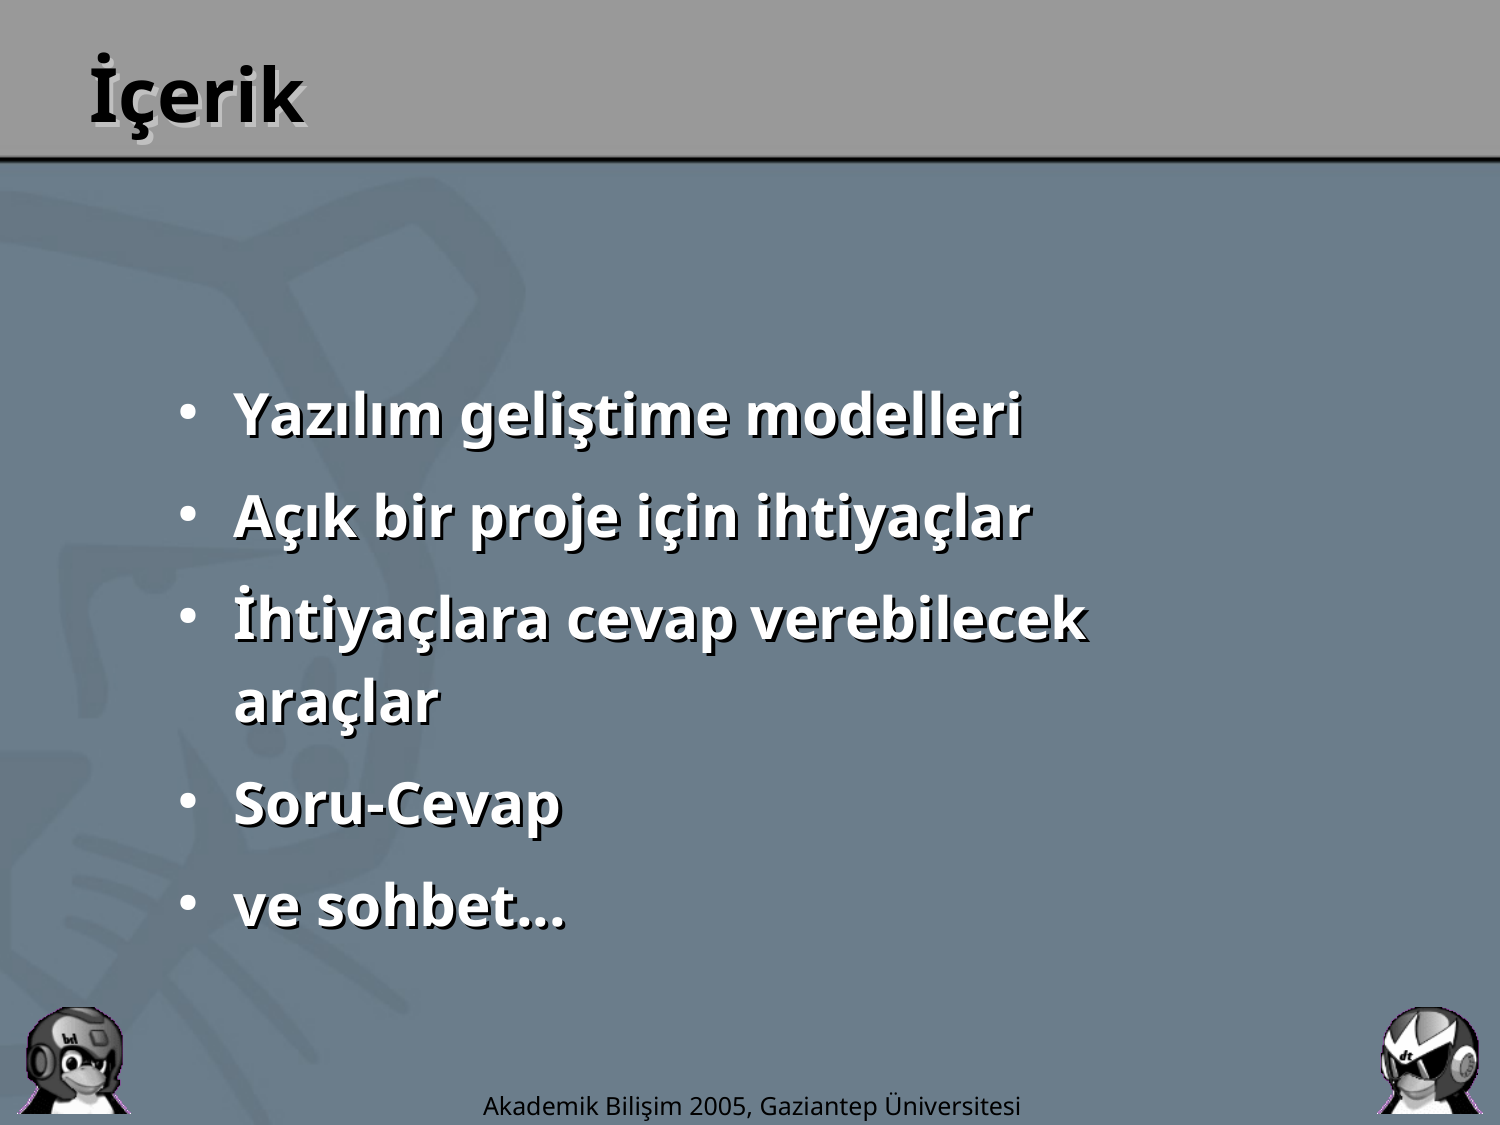

# İçerik
Yazılım geliştime modelleri
Açık bir proje için ihtiyaçlar
İhtiyaçlara cevap verebilecek araçlar
Soru-Cevap
ve sohbet...